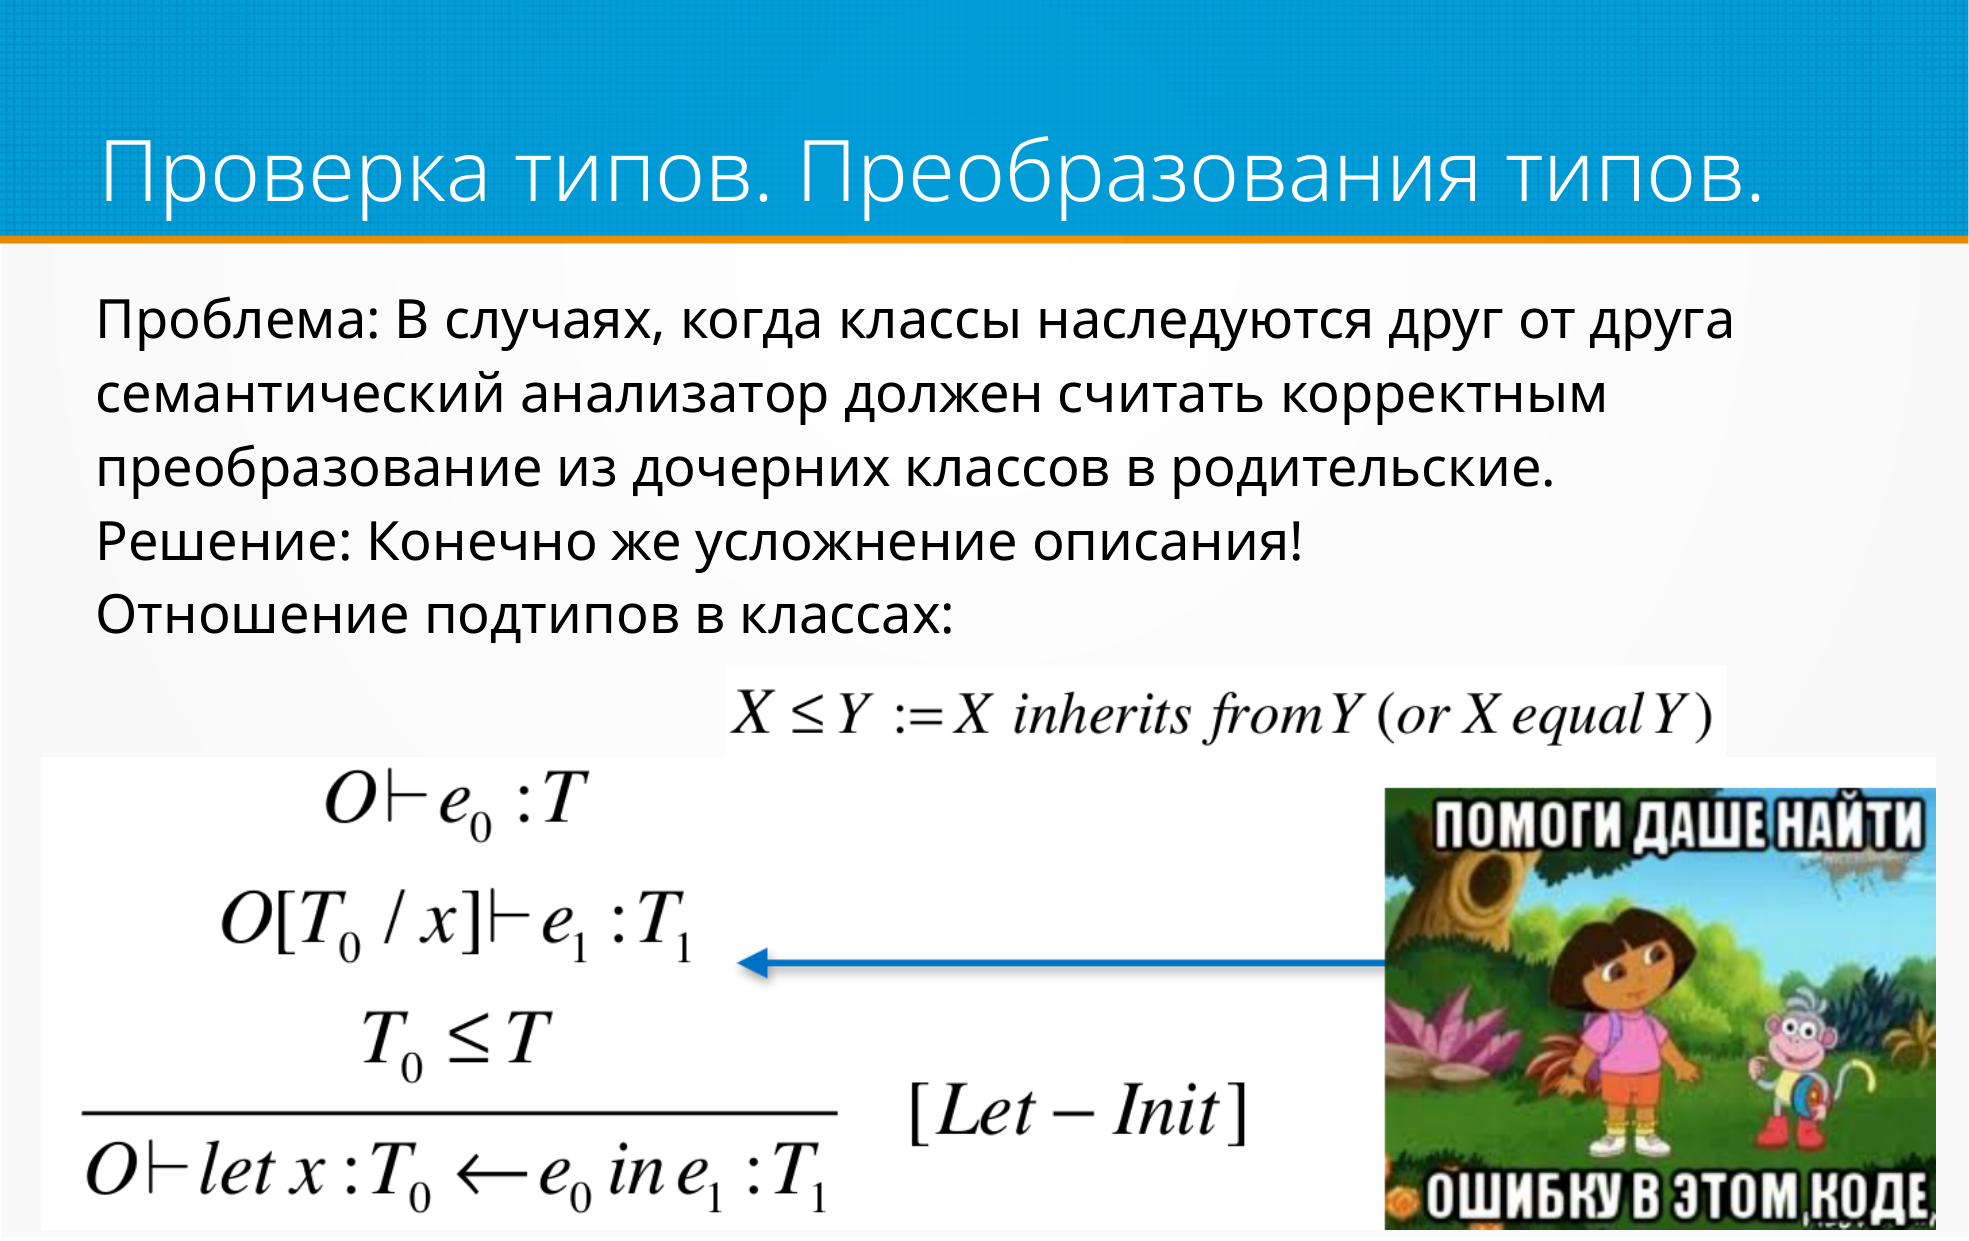

# Проверка типов. Преобразования типов.
Проблема: В случаях, когда классы наследуются друг от друга семантический анализатор должен считать корректным преобразование из дочерних классов в родительские.
Решение: Конечно же усложнение описания!
Отношение подтипов в классах: